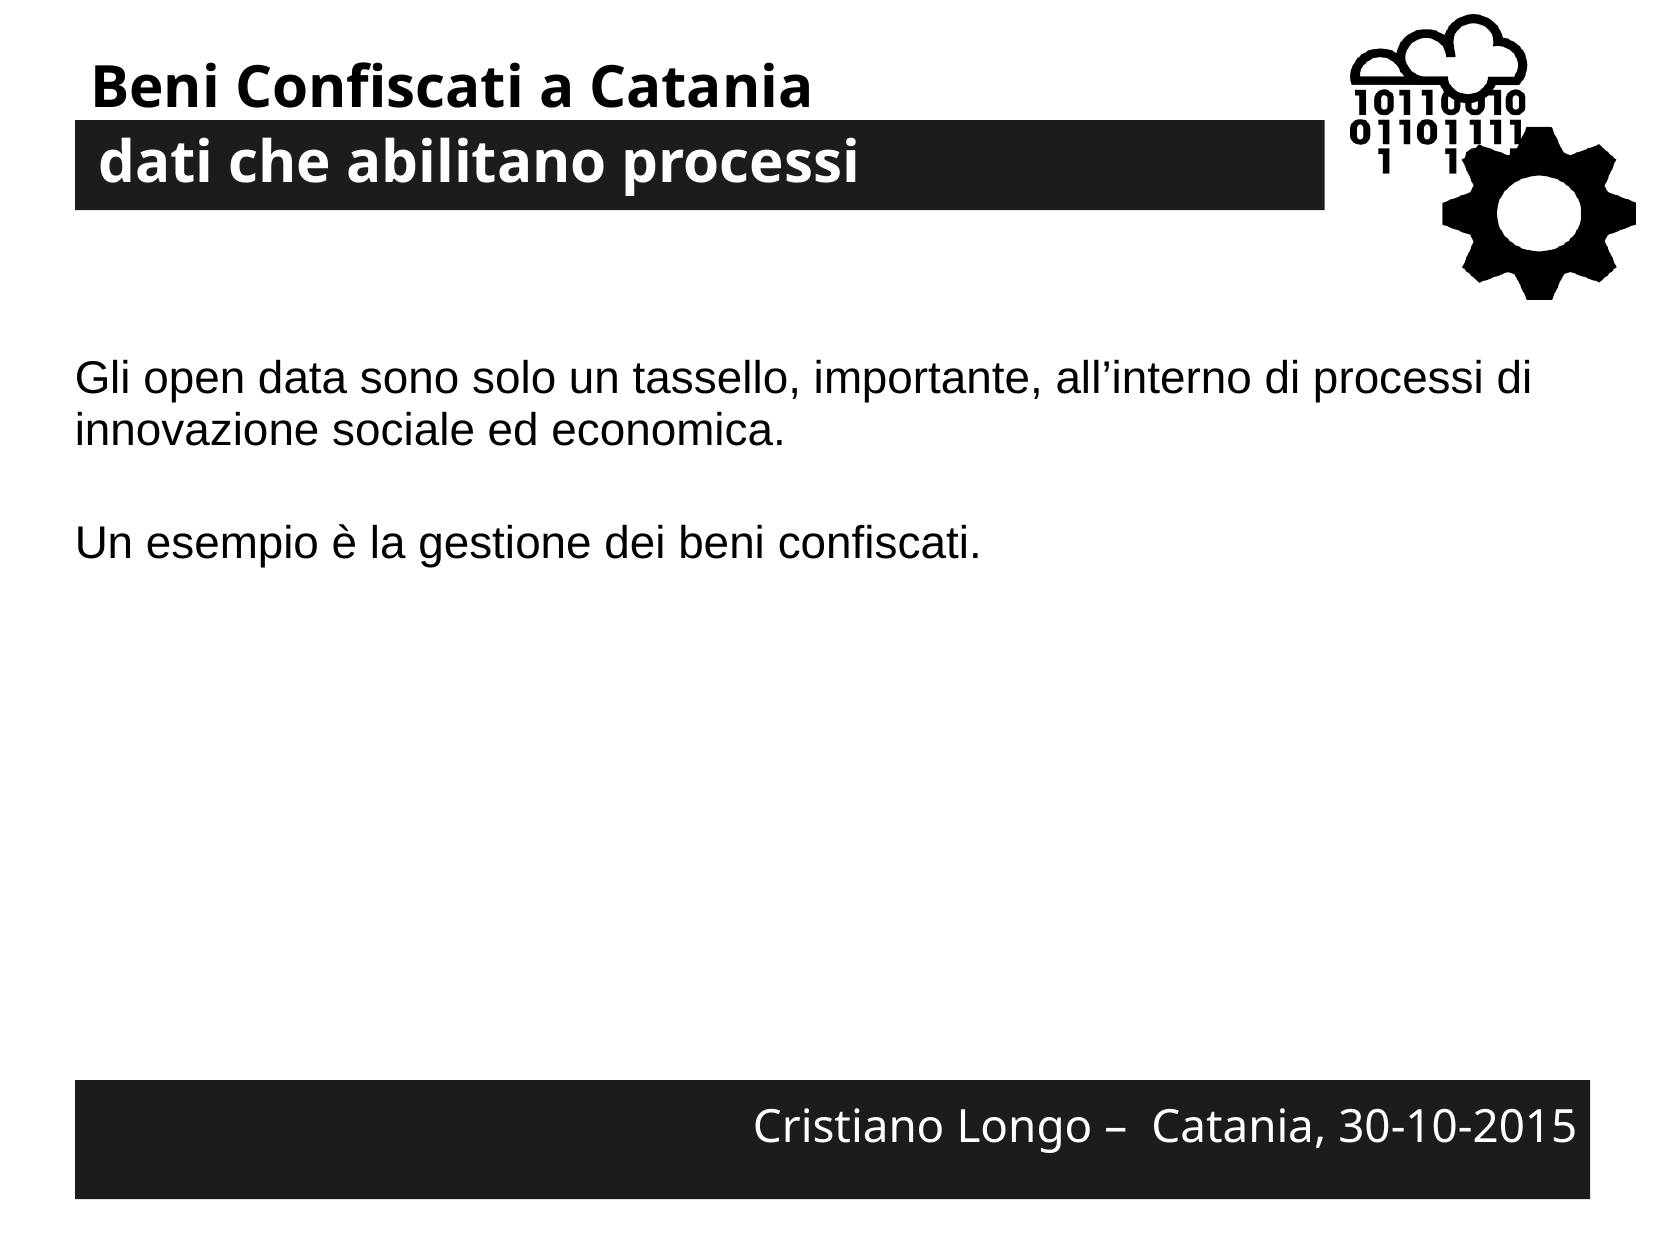

# Beni Confiscati a Catania
 dati che abilitano processi
Gli open data sono solo un tassello, importante, all’interno di processi di innovazione sociale ed economica.
Un esempio è la gestione dei beni confiscati.
 Cristiano Longo – Catania, 30-10-2015